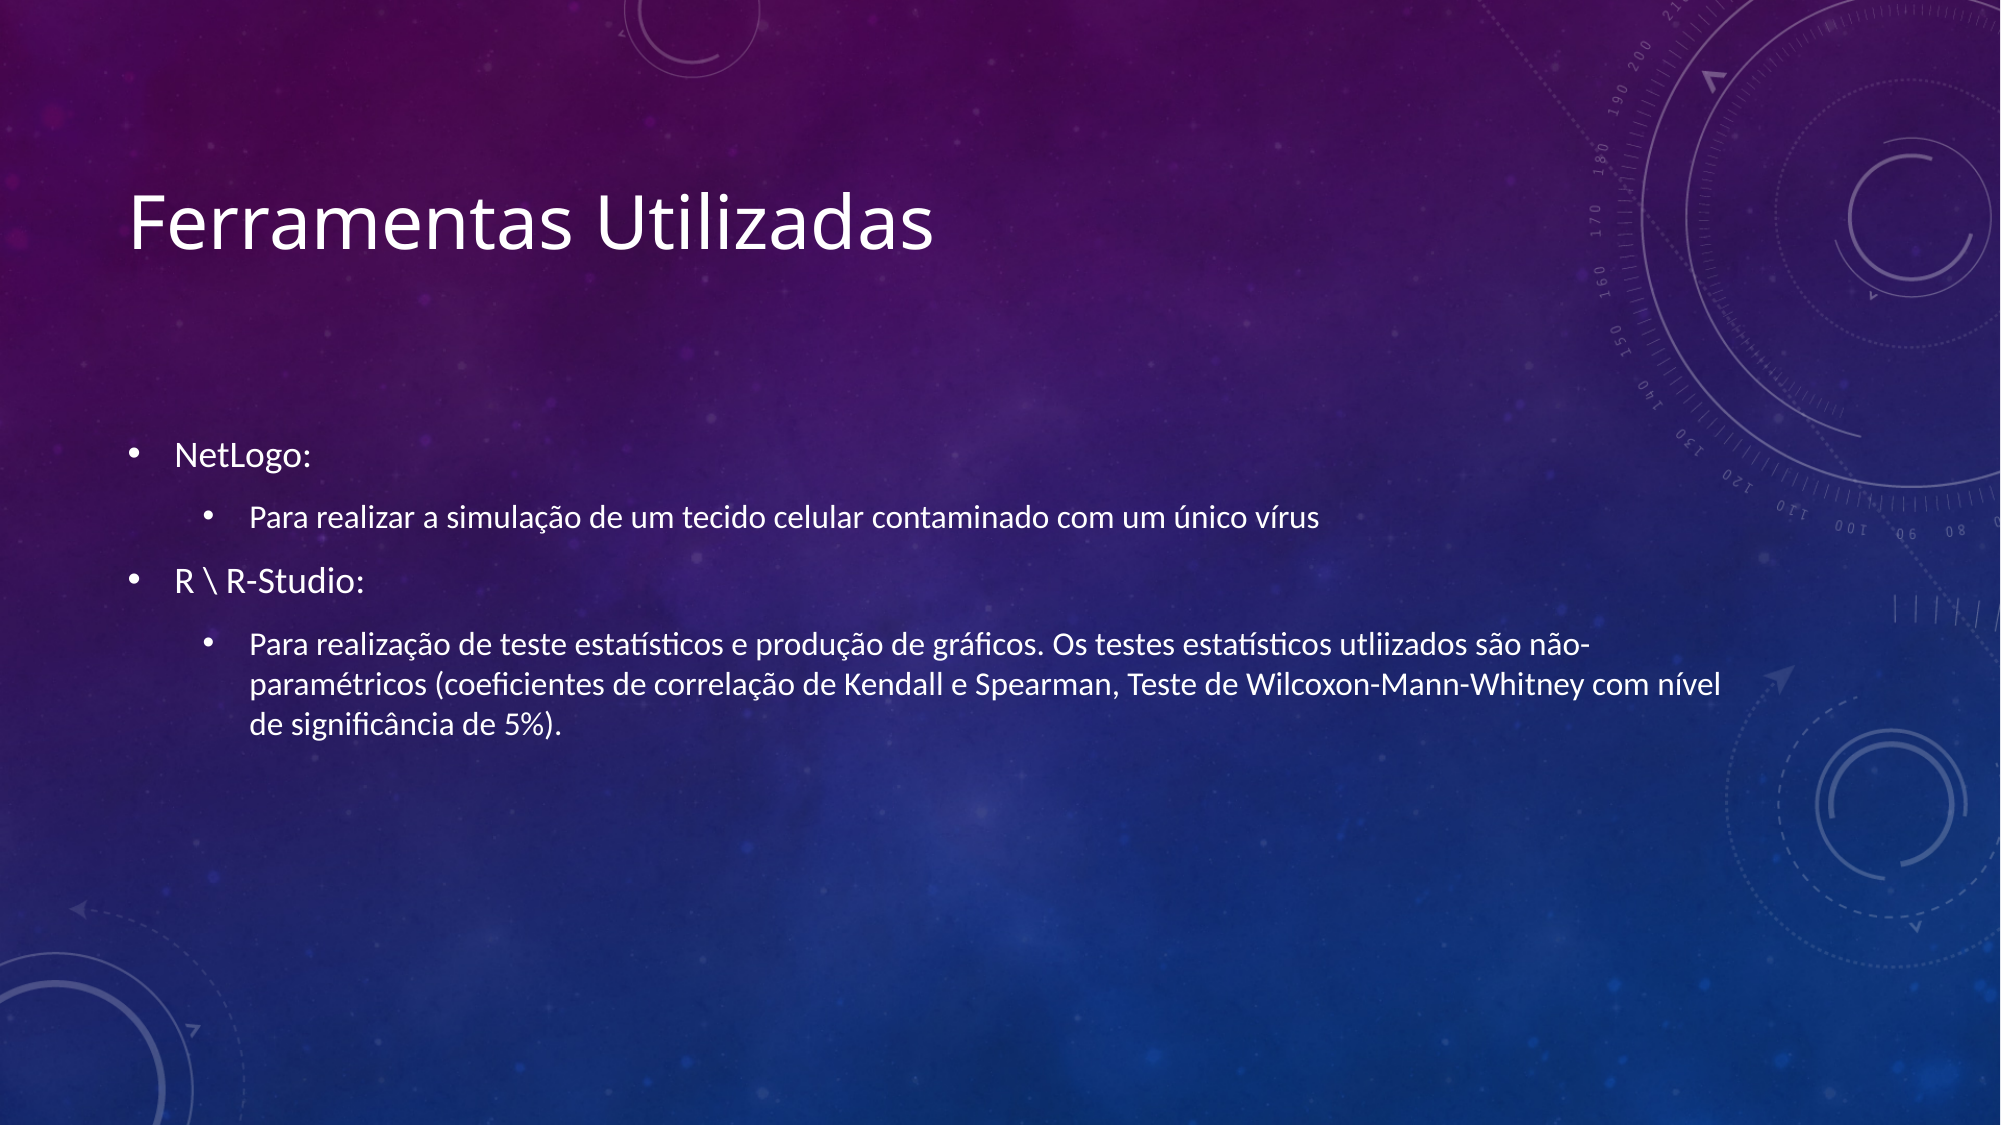

# Ferramentas Utilizadas
NetLogo:
Para realizar a simulação de um tecido celular contaminado com um único vírus
R \ R-Studio:
Para realização de teste estatísticos e produção de gráficos. Os testes estatísticos utliizados são não-paramétricos (coeficientes de correlação de Kendall e Spearman, Teste de Wilcoxon-Mann-Whitney com nível de significância de 5%).